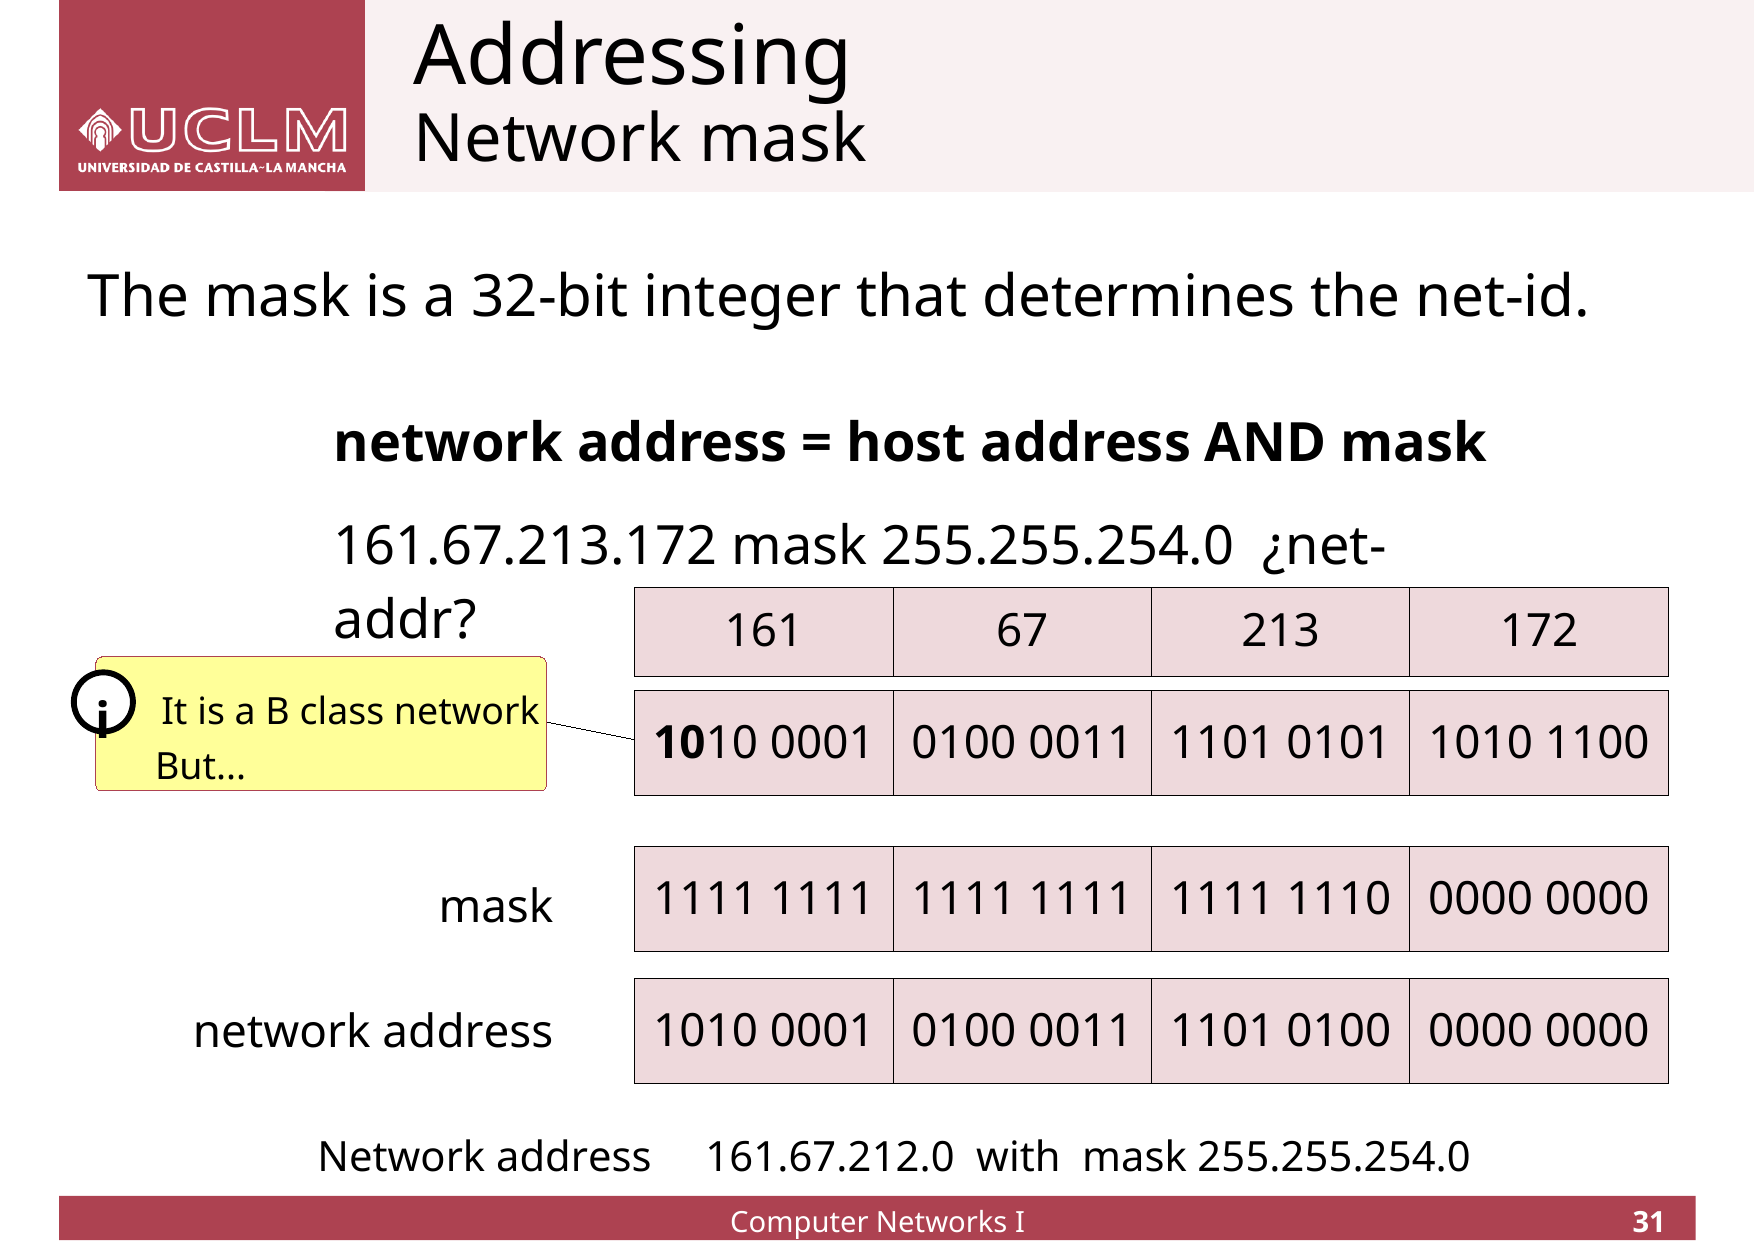

Addressing
Network mask
# The mask is a 32-bit integer that determines the net-id.
network address = host address AND mask
161.67.213.172 mask 255.255.254.0 ¿net-addr?
161
67
213
172
It is a B class network
But...
i
1010 0001
0100 0011
1101 0101
1010 1100
1111 1111
1111 1111
1111 1110
0000 0000
mask
1010 0001
0100 0011
1101 0100
0000 0000
network address
Network address 161.67.212.0 with mask 255.255.254.0
Computer Networks I
31